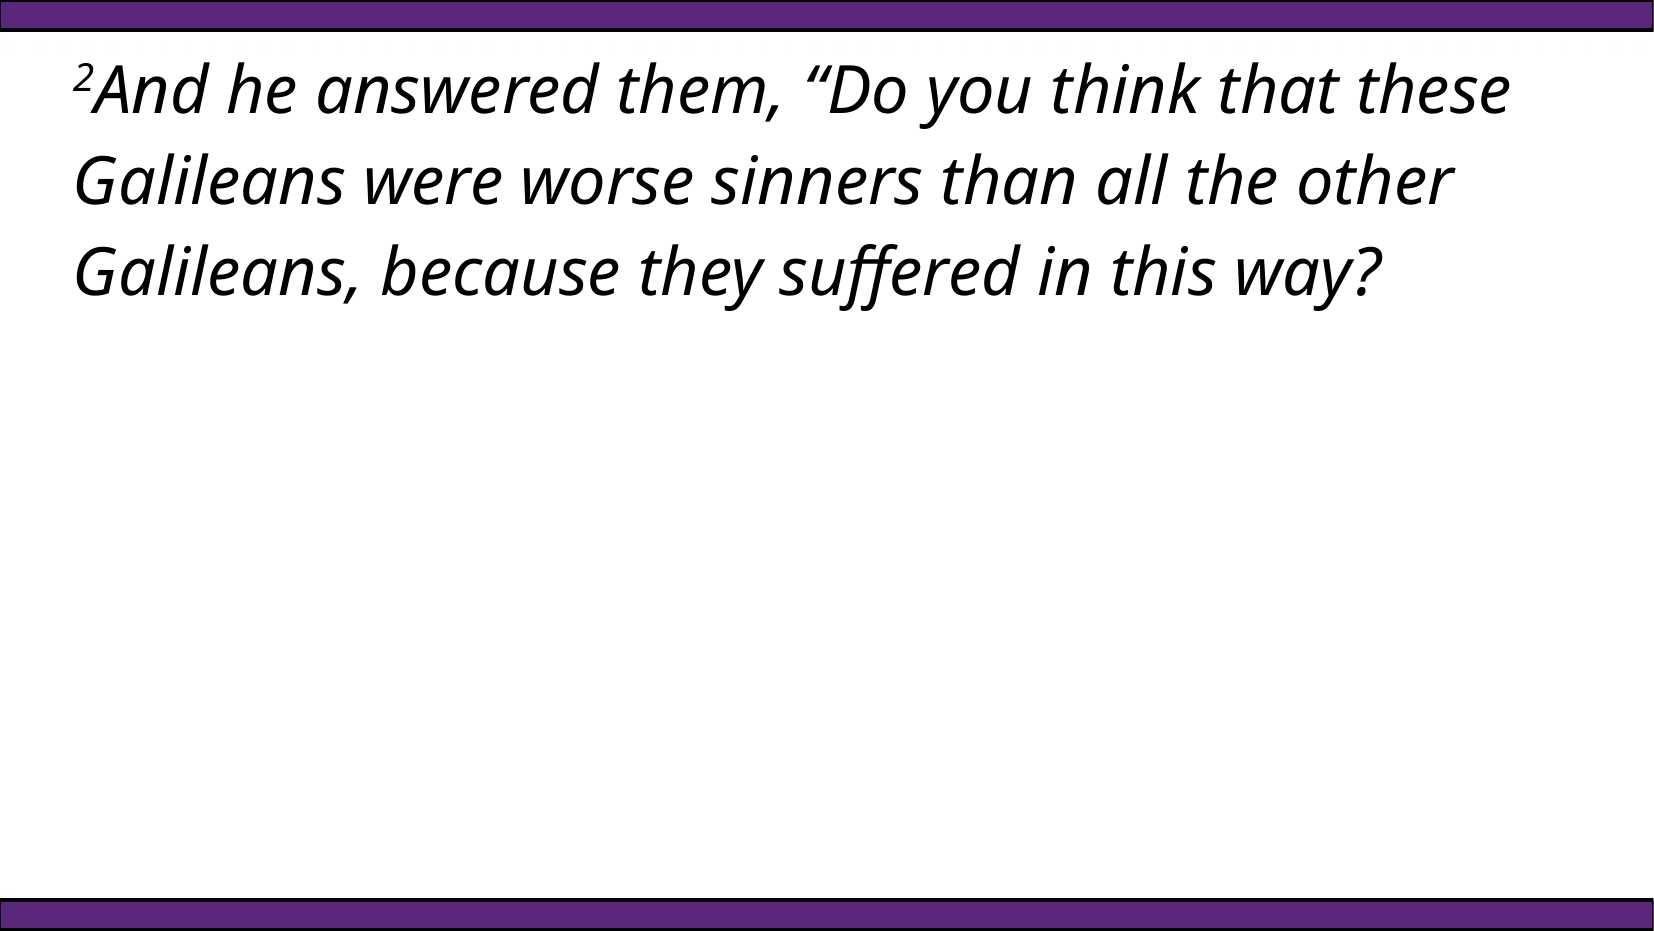

2And he answered them, “Do you think that these Galileans were worse sinners than all the other Galileans, because they suffered in this way?